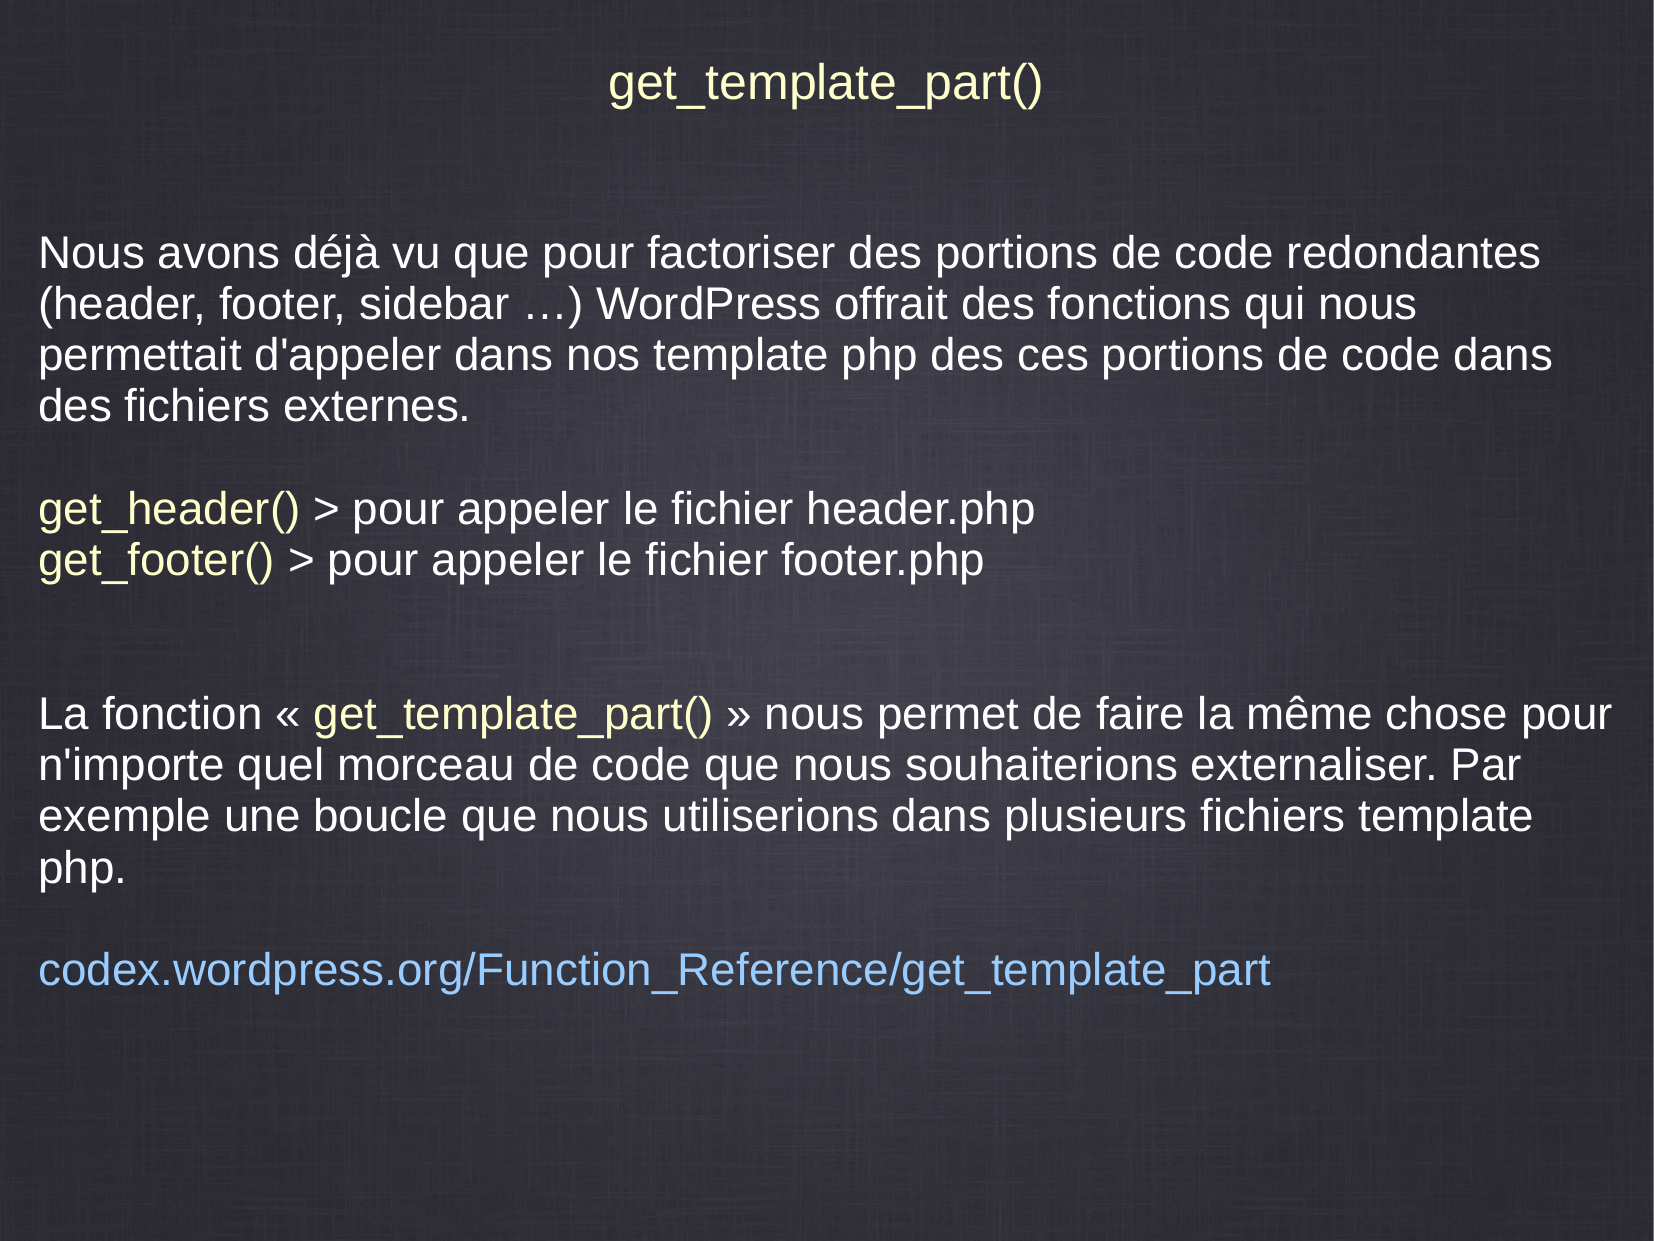

get_template_part()
Nous avons déjà vu que pour factoriser des portions de code redondantes (header, footer, sidebar …) WordPress offrait des fonctions qui nous permettait d'appeler dans nos template php des ces portions de code dans des fichiers externes.
get_header() > pour appeler le fichier header.php
get_footer() > pour appeler le fichier footer.php
La fonction « get_template_part() » nous permet de faire la même chose pour n'importe quel morceau de code que nous souhaiterions externaliser. Par exemple une boucle que nous utiliserions dans plusieurs fichiers template php.
codex.wordpress.org/Function_Reference/get_template_part